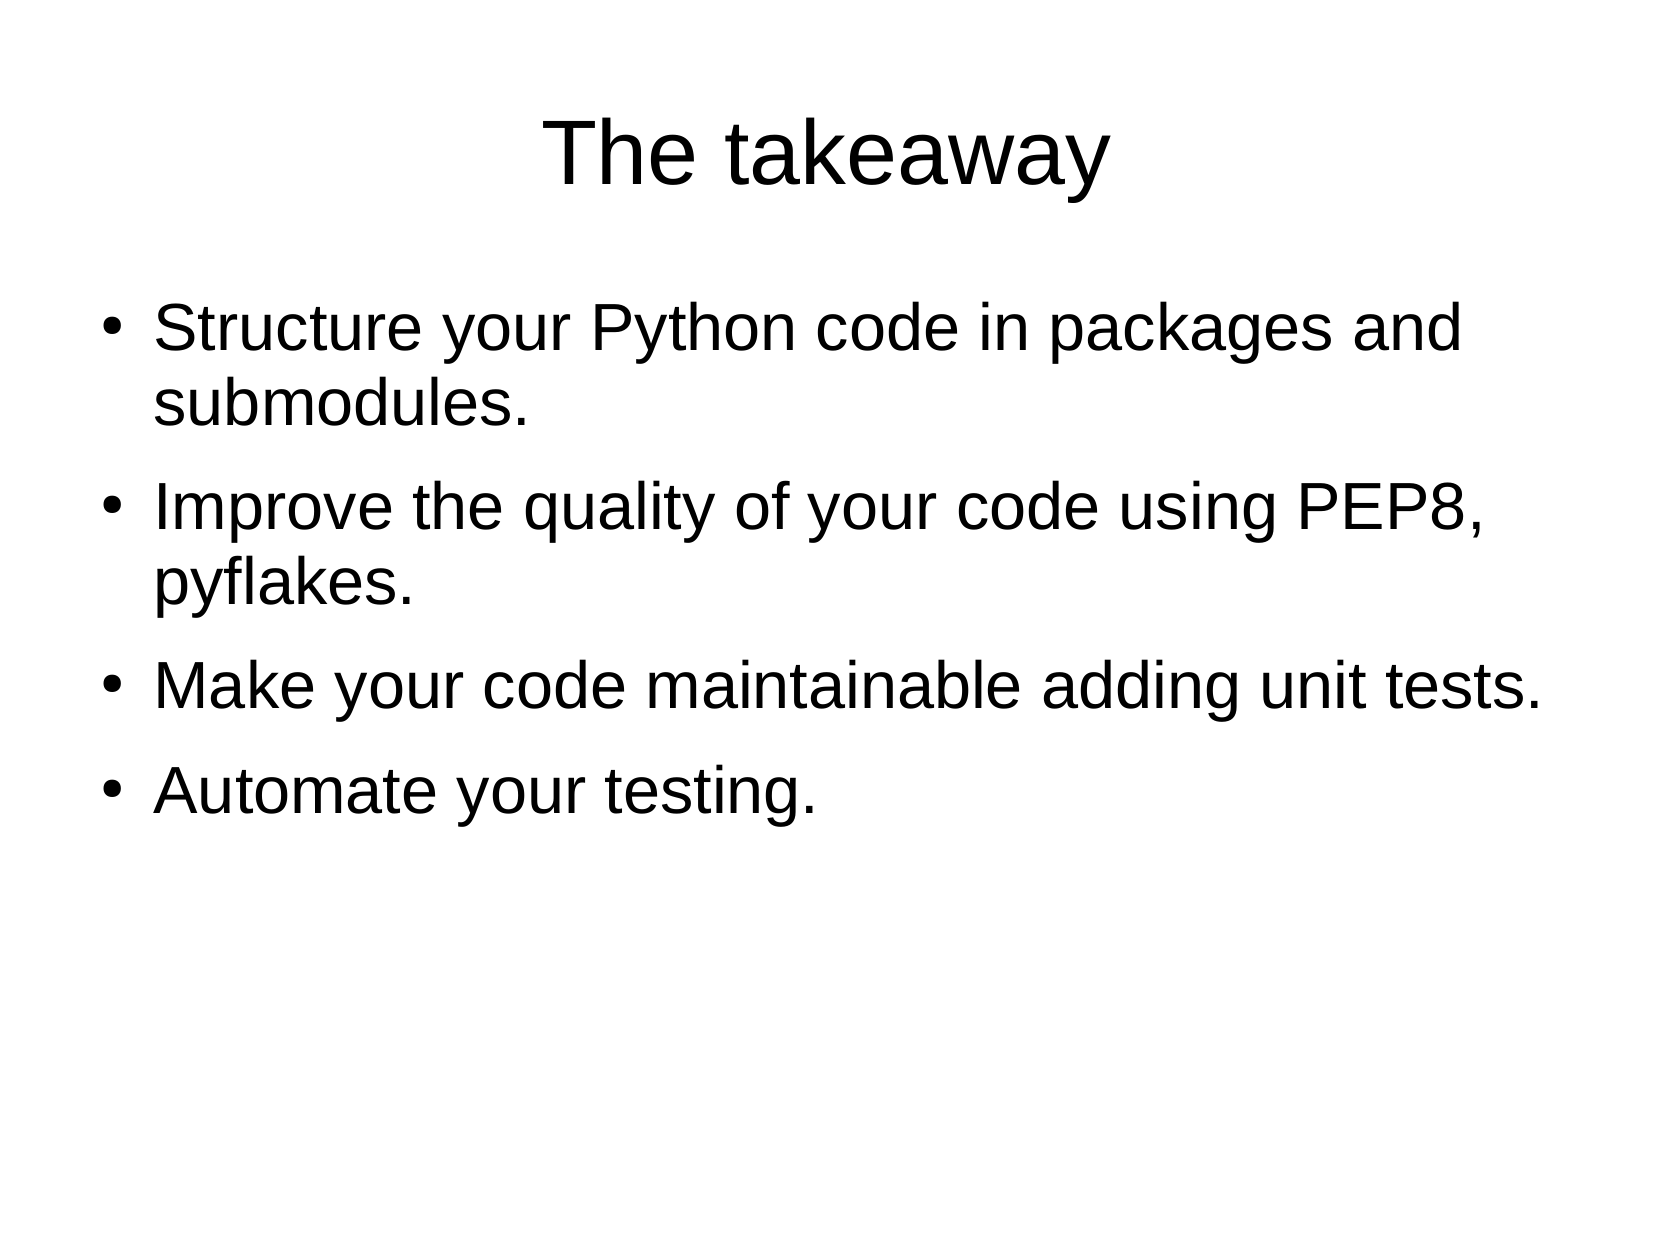

# The takeaway
Structure your Python code in packages and submodules.
Improve the quality of your code using PEP8, pyflakes.
Make your code maintainable adding unit tests.
Automate your testing.